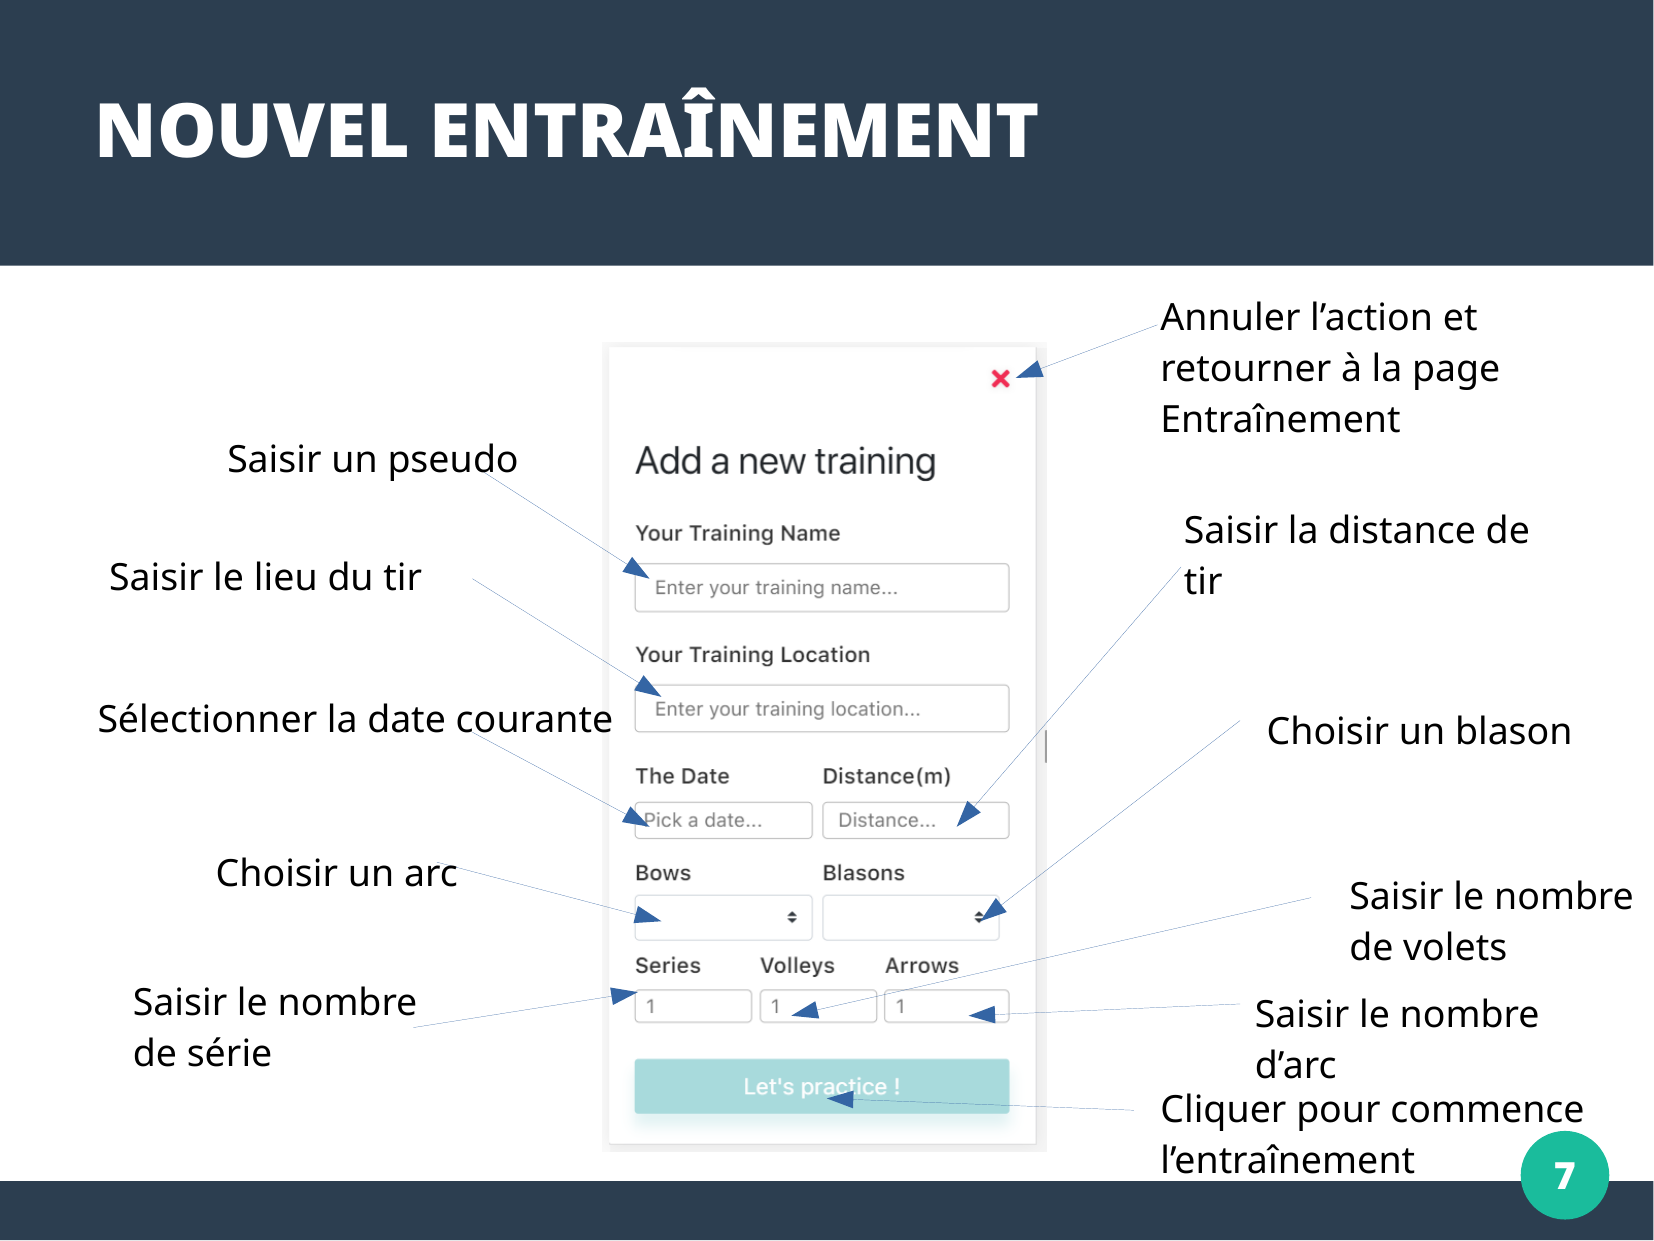

# NOUVEL ENTRAÎNEMENT
Annuler l’action et retourner à la page Entraînement
Saisir un pseudo
Saisir la distance de tir
Saisir le lieu du tir
Sélectionner la date courante
Choisir un blason
Choisir un arc
Saisir le nombre de volets
Saisir le nombre de série
Saisir le nombre d’arc
Cliquer pour commence l’entraînement
7